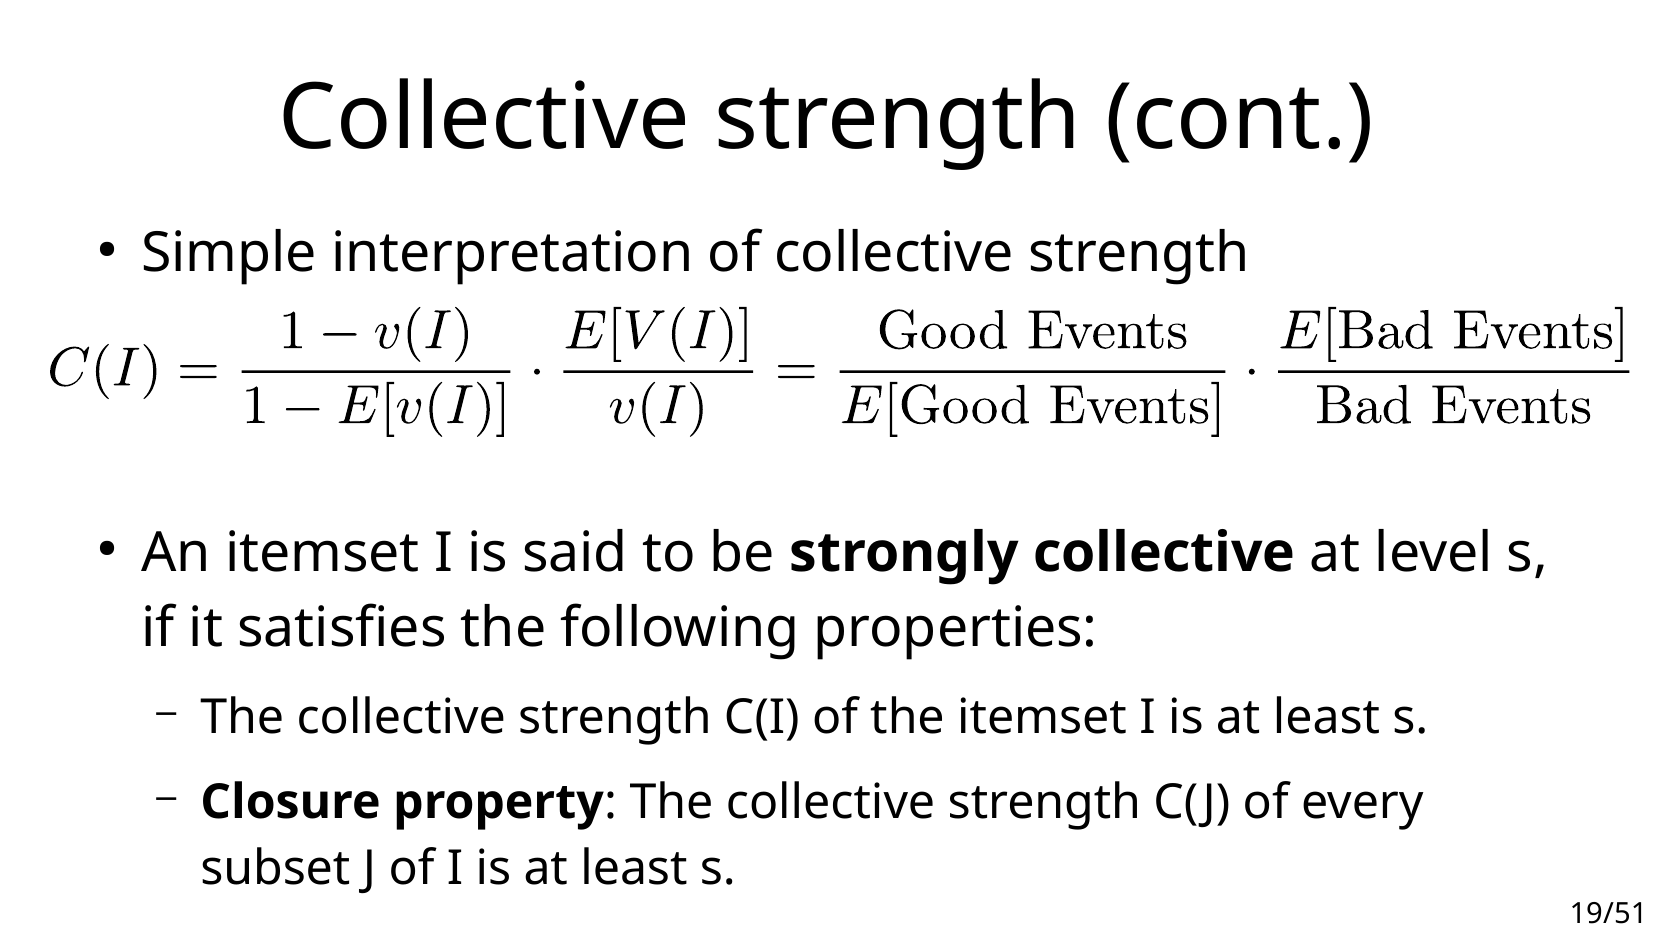

# Collective strength (cont.)
Simple interpretation of collective strength
An itemset I is said to be strongly collective at level s, if it satisfies the following properties:
The collective strength C(I) of the itemset I is at least s.
Closure property: The collective strength C(J) of every subset J of I is at least s.
19